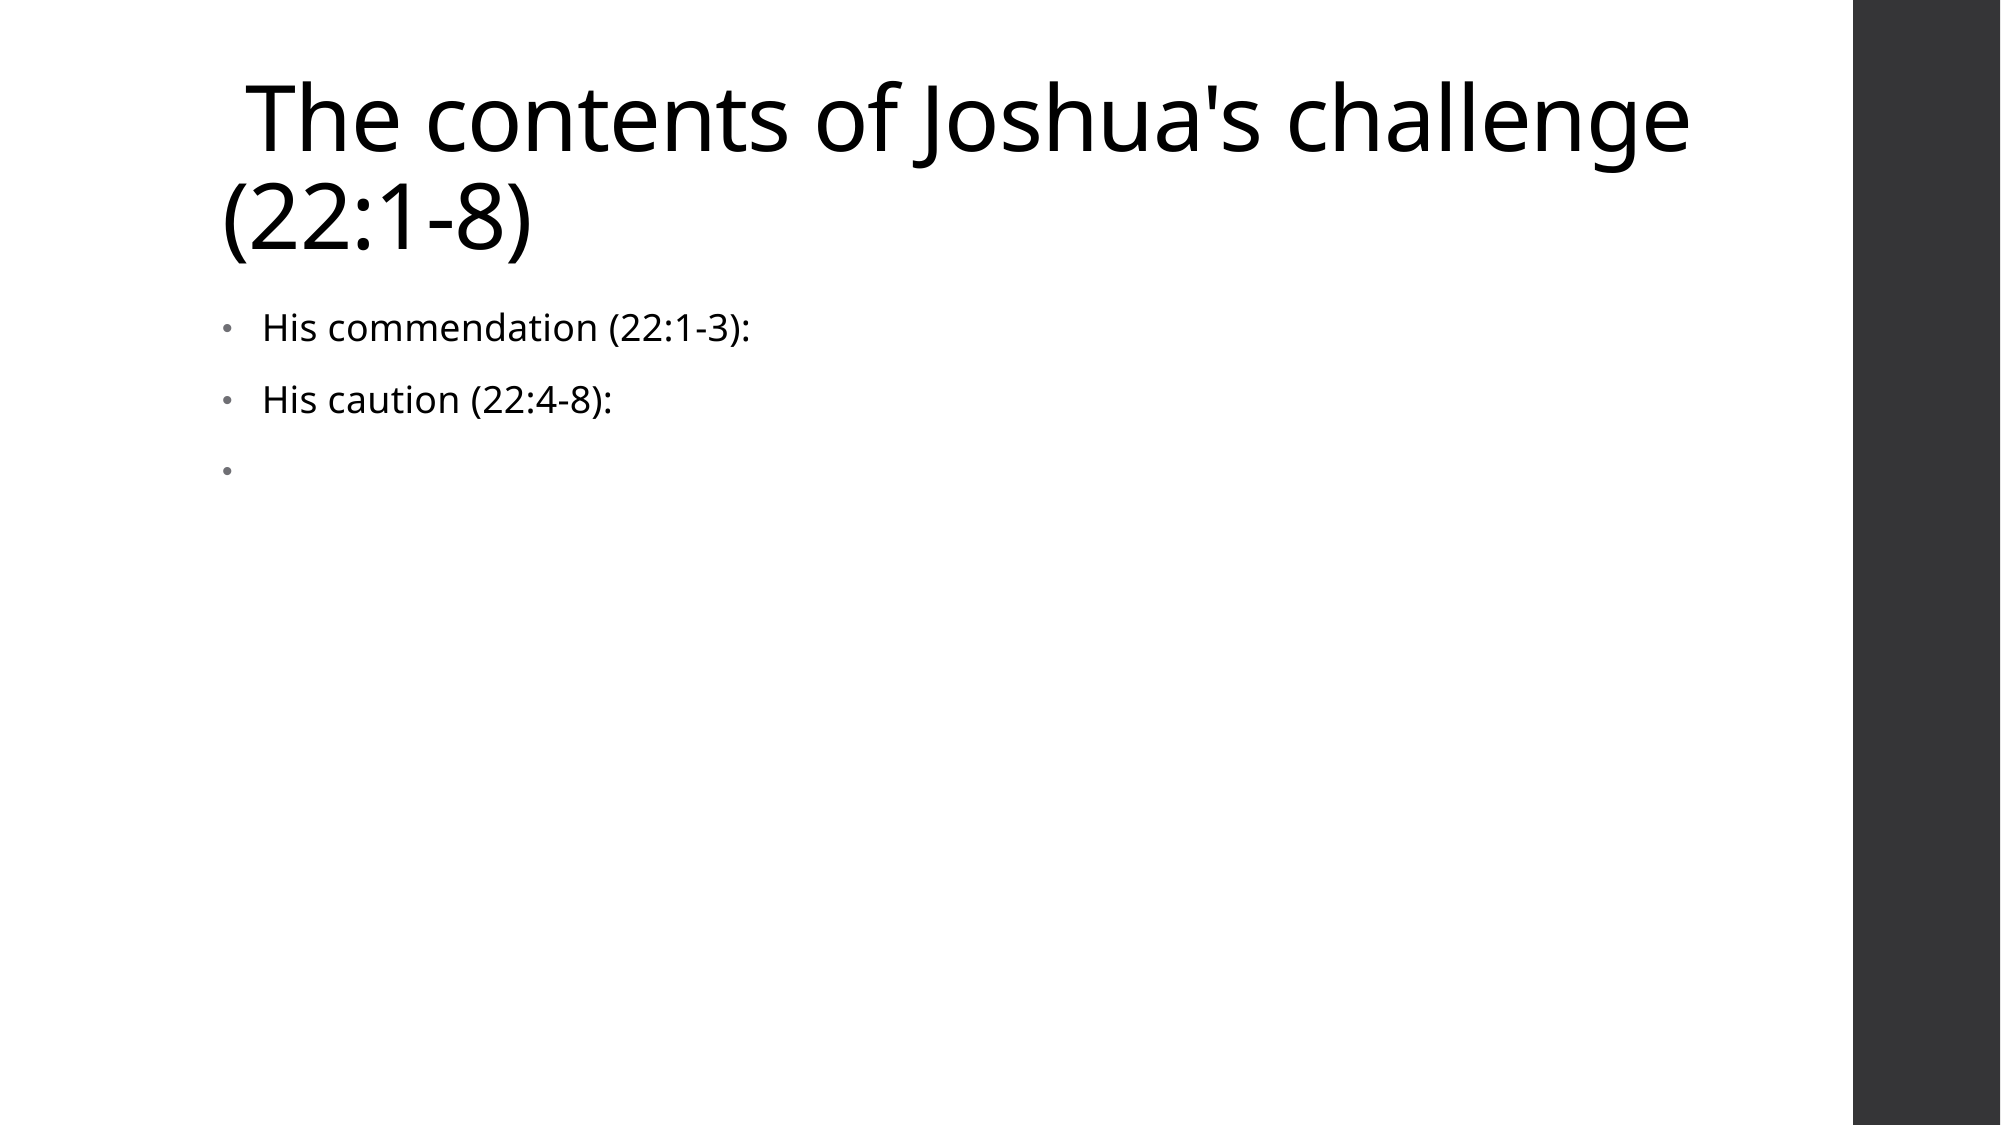

# The contents of Joshua's challenge (22:1-8)
 His commendation (22:1-3):
 His caution (22:4-8):